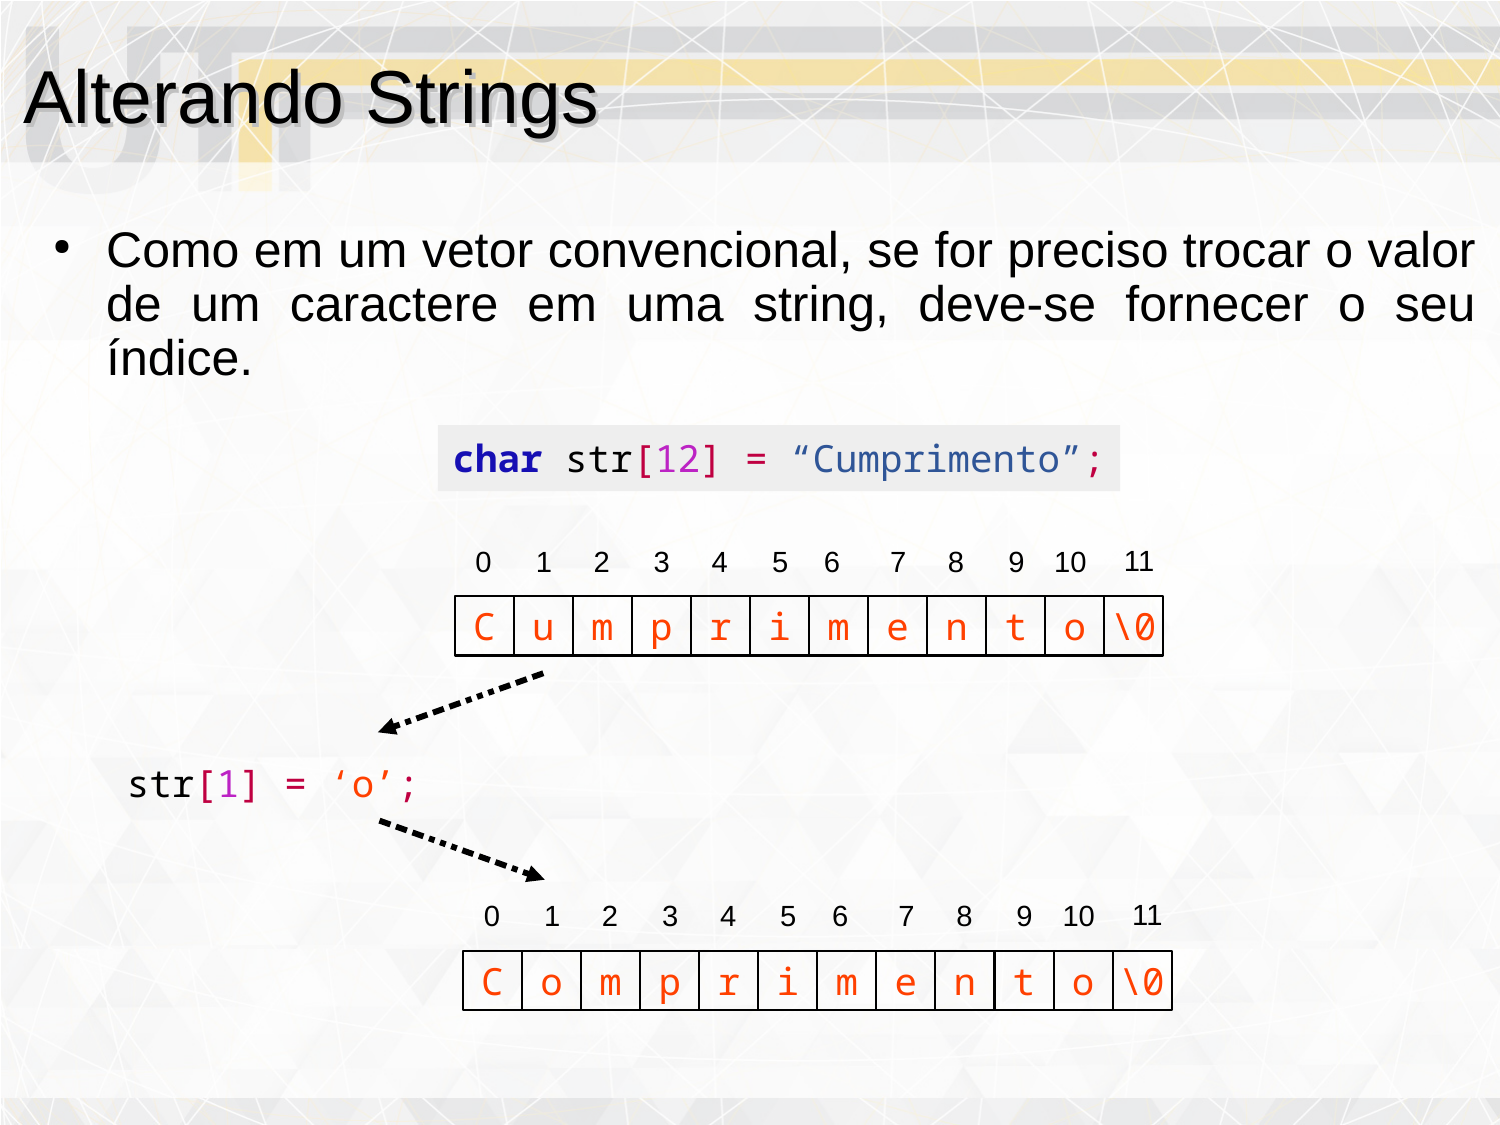

Alterando Strings
# Como em um vetor convencional, se for preciso trocar o valor de um caractere em uma string, deve-se fornecer o seu índice.
char str[12] = “Cumprimento”;
11
0
1
2
3
4
5
6
7
8
9
10
C
u
m
p
r
i
m
e
n
t
o
\0
str[1] = ‘o’;
11
0
1
2
3
4
5
6
7
8
9
10
C
o
m
p
r
i
m
e
n
t
o
\0